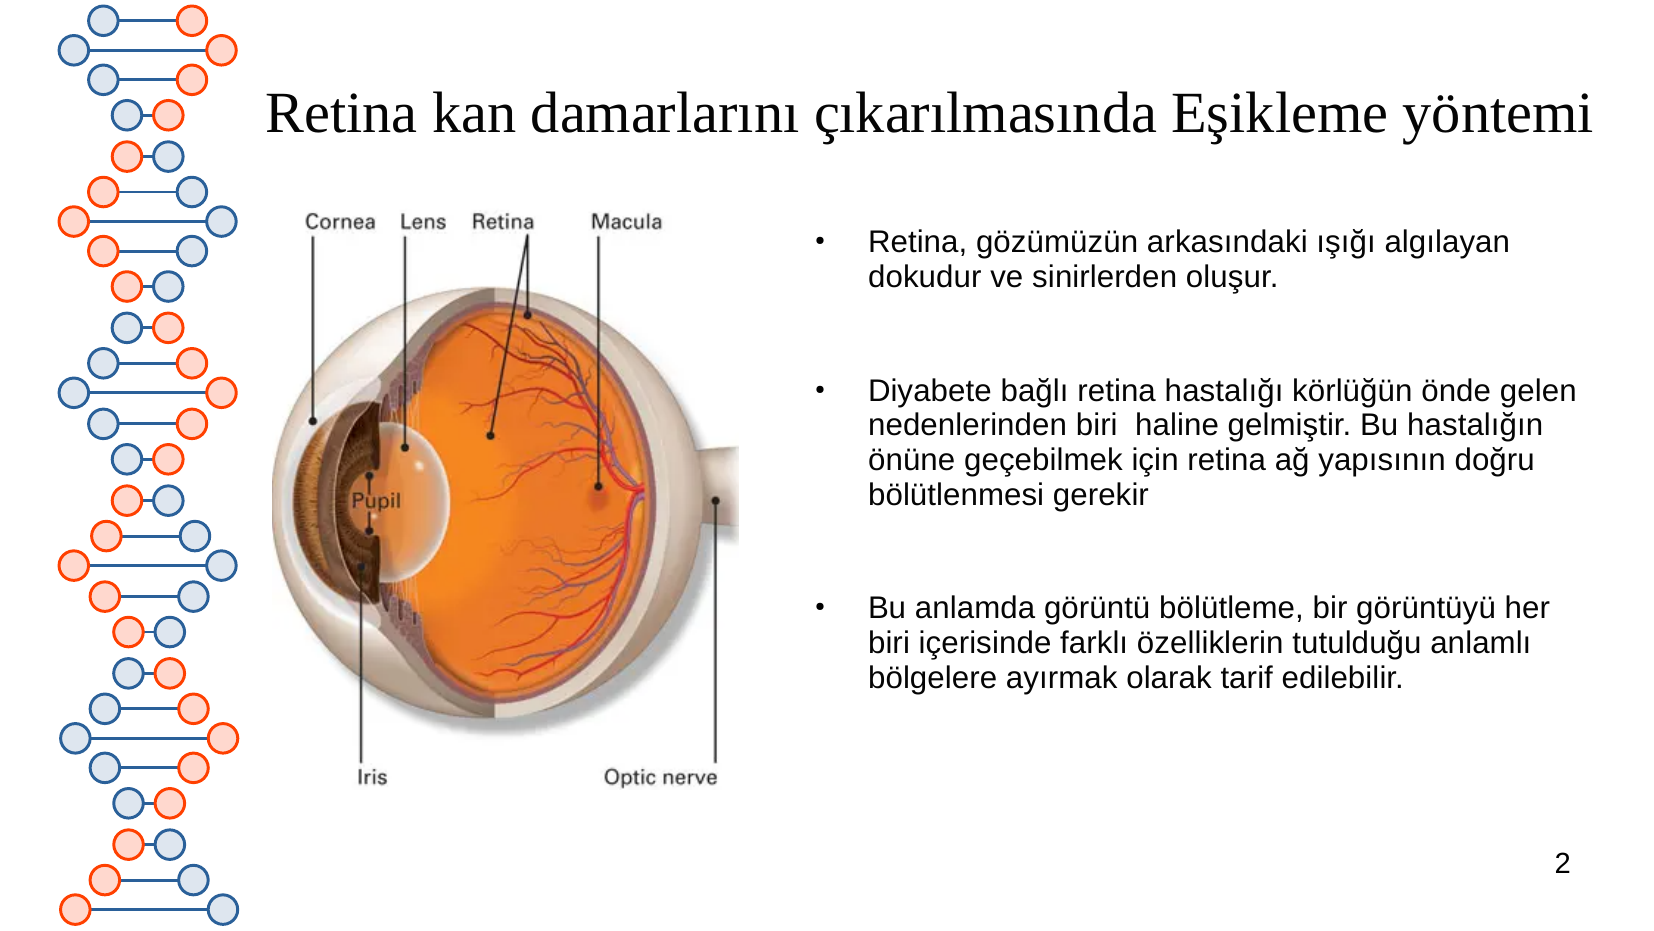

# Retina kan damarlarını çıkarılmasında Eşikleme yöntemi
Retina, gözümüzün arkasındaki ışığı algılayan dokudur ve sinirlerden oluşur.
Diyabete bağlı retina hastalığı körlüğün önde gelen nedenlerinden biri haline gelmiştir. Bu hastalığın önüne geçebilmek için retina ağ yapısının doğru bölütlenmesi gerekir
Bu anlamda görüntü bölütleme, bir görüntüyü her biri içerisinde farklı özelliklerin tutulduğu anlamlı bölgelere ayırmak olarak tarif edilebilir.
2